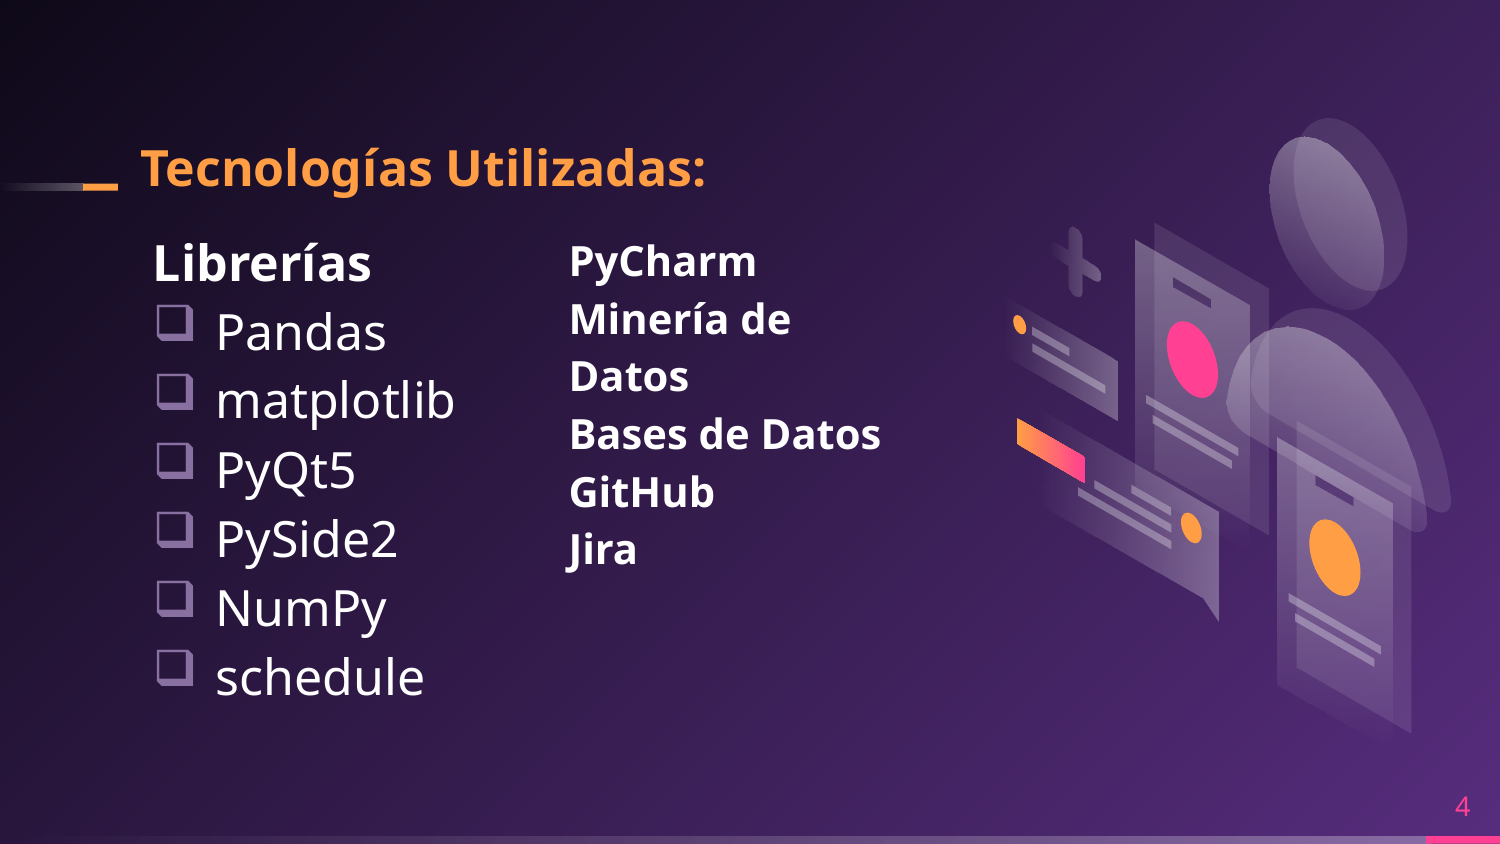

# Tecnologías Utilizadas:
Librerías
Pandas
matplotlib
PyQt5
PySide2
NumPy
schedule
PyCharm
Minería de Datos
Bases de Datos
GitHub
Jira